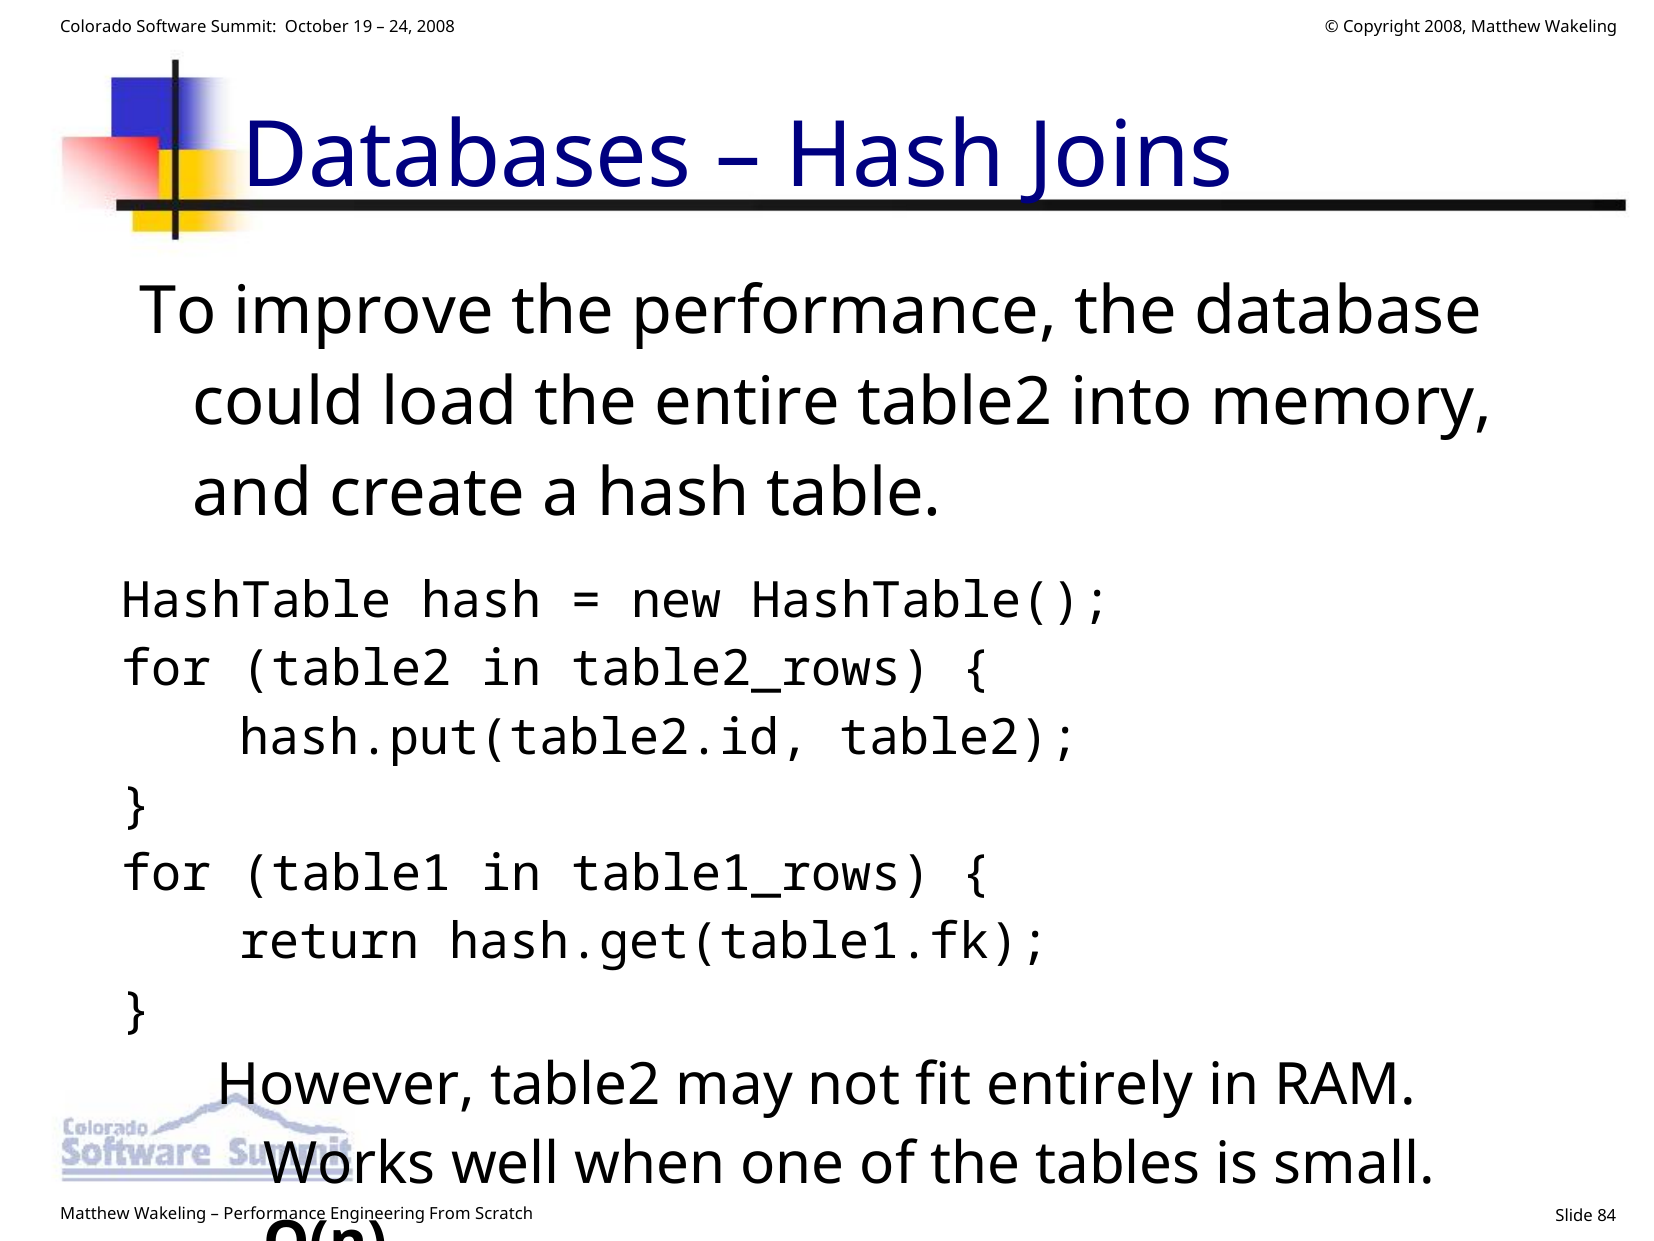

# Databases – Hash Joins
To improve the performance, the database could load the entire table2 into memory, and create a hash table.
HashTable hash = new HashTable();
for (table2 in table2_rows) {
 	hash.put(table2.id, table2);
}
for (table1 in table1_rows) {
 	return hash.get(table1.fk);
}
However, table2 may not fit entirely in RAM. Works well when one of the tables is small. O(n)